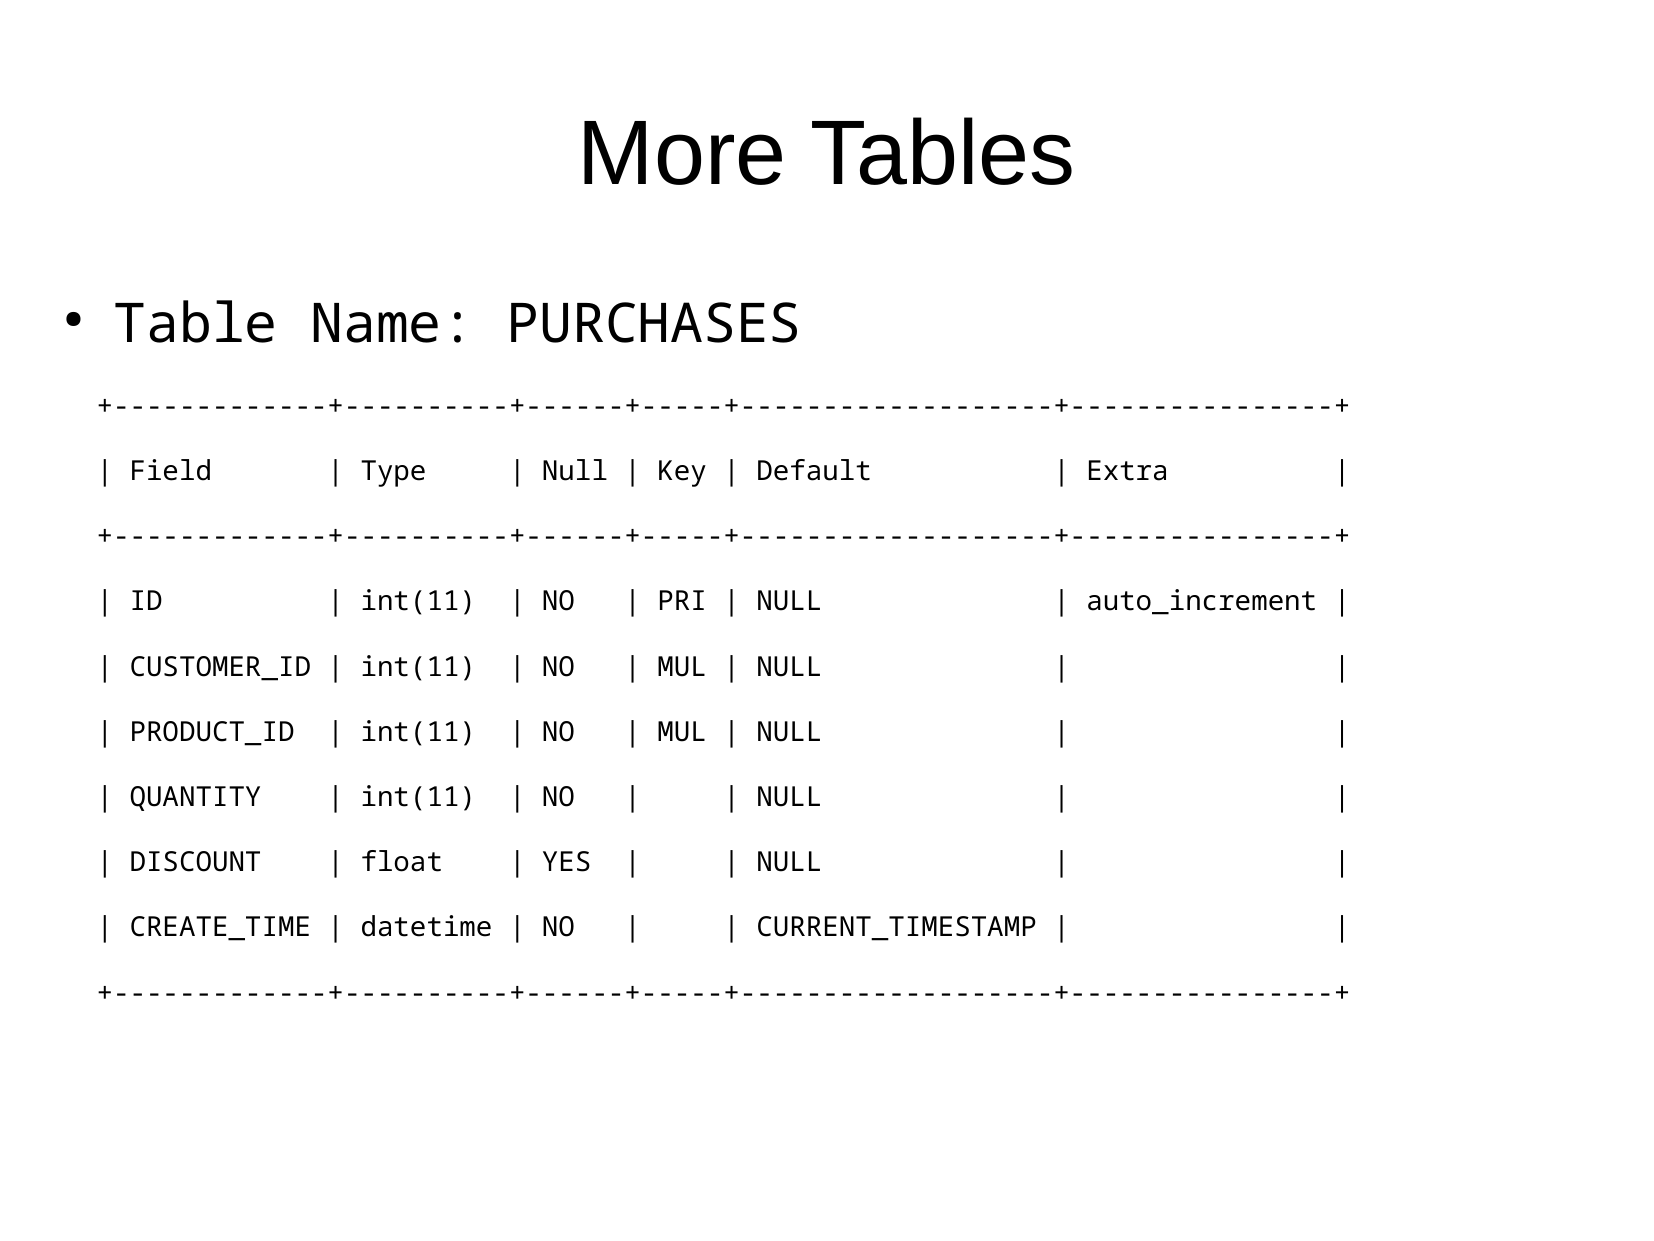

# More Tables
Table Name: PURCHASES
 +-------------+----------+------+-----+-------------------+----------------+
 | Field | Type | Null | Key | Default | Extra |
 +-------------+----------+------+-----+-------------------+----------------+
 | ID | int(11) | NO | PRI | NULL | auto_increment |
 | CUSTOMER_ID | int(11) | NO | MUL | NULL | |
 | PRODUCT_ID | int(11) | NO | MUL | NULL | |
 | QUANTITY | int(11) | NO | | NULL | |
 | DISCOUNT | float | YES | | NULL | |
 | CREATE_TIME | datetime | NO | | CURRENT_TIMESTAMP | |
 +-------------+----------+------+-----+-------------------+----------------+